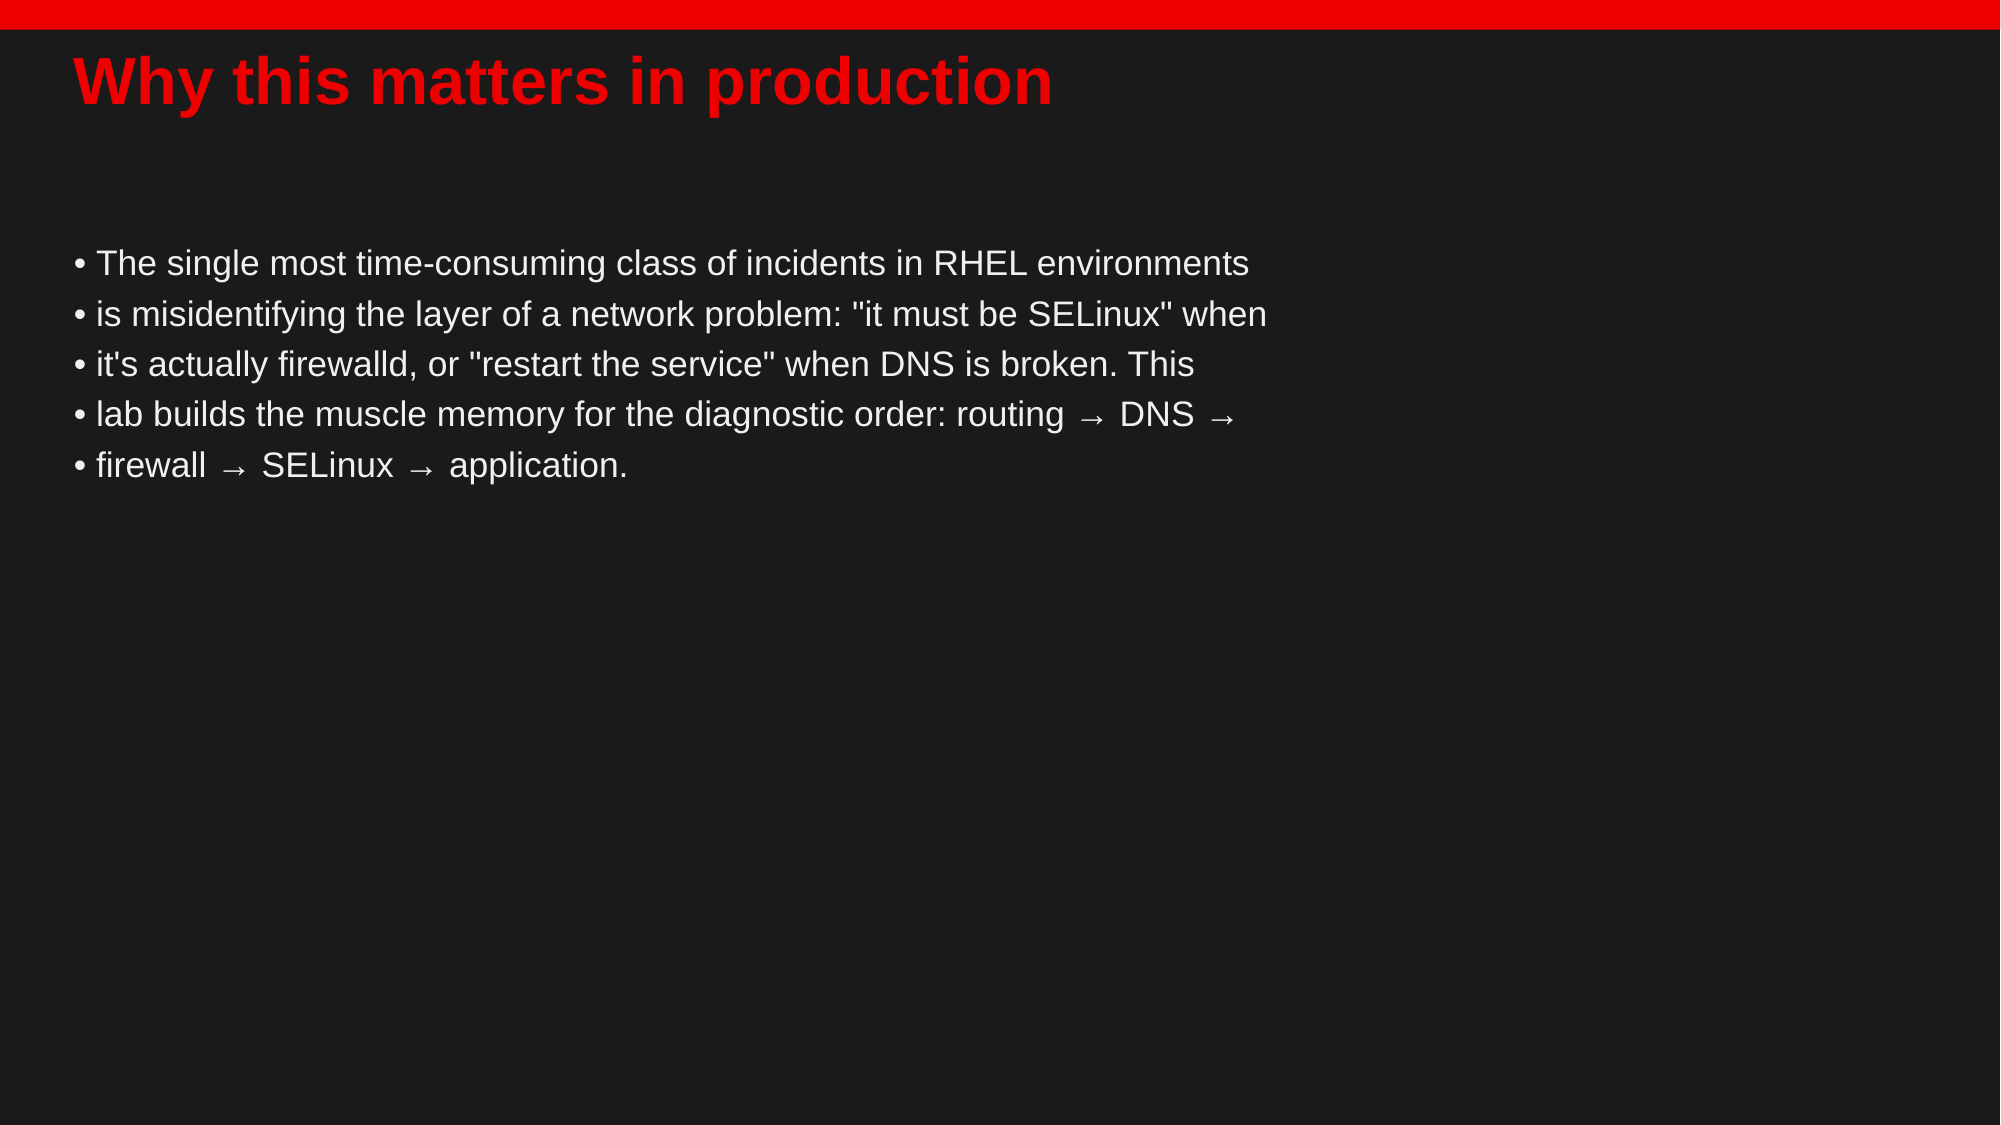

Why this matters in production
• The single most time-consuming class of incidents in RHEL environments
• is misidentifying the layer of a network problem: "it must be SELinux" when
• it's actually firewalld, or "restart the service" when DNS is broken. This
• lab builds the muscle memory for the diagnostic order: routing → DNS →
• firewall → SELinux → application.